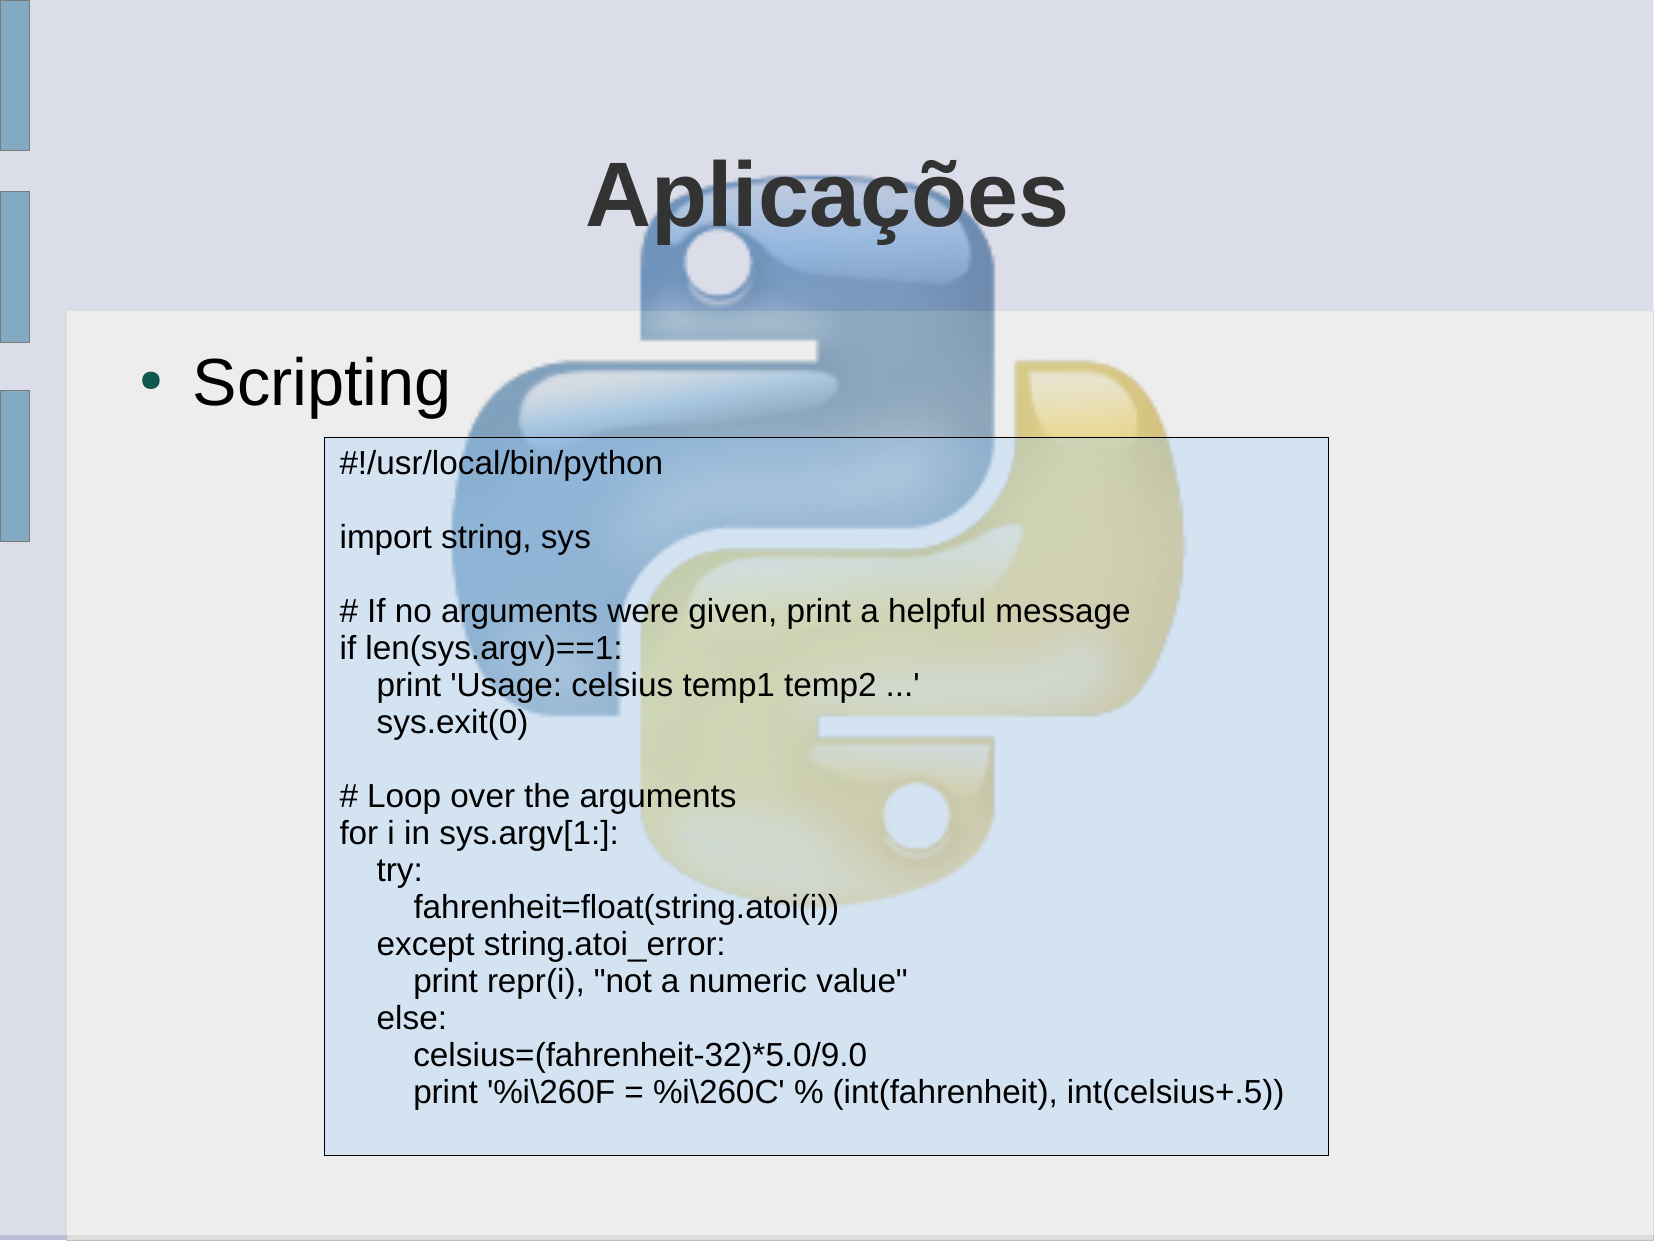

# Aplicações
Scripting
#!/usr/local/bin/python
import string, sys
# If no arguments were given, print a helpful message
if len(sys.argv)==1:
 print 'Usage: celsius temp1 temp2 ...'
 sys.exit(0)
# Loop over the arguments
for i in sys.argv[1:]:
 try:
 fahrenheit=float(string.atoi(i))
 except string.atoi_error:
	print repr(i), "not a numeric value"
 else:
	celsius=(fahrenheit-32)*5.0/9.0
	print '%i\260F = %i\260C' % (int(fahrenheit), int(celsius+.5))